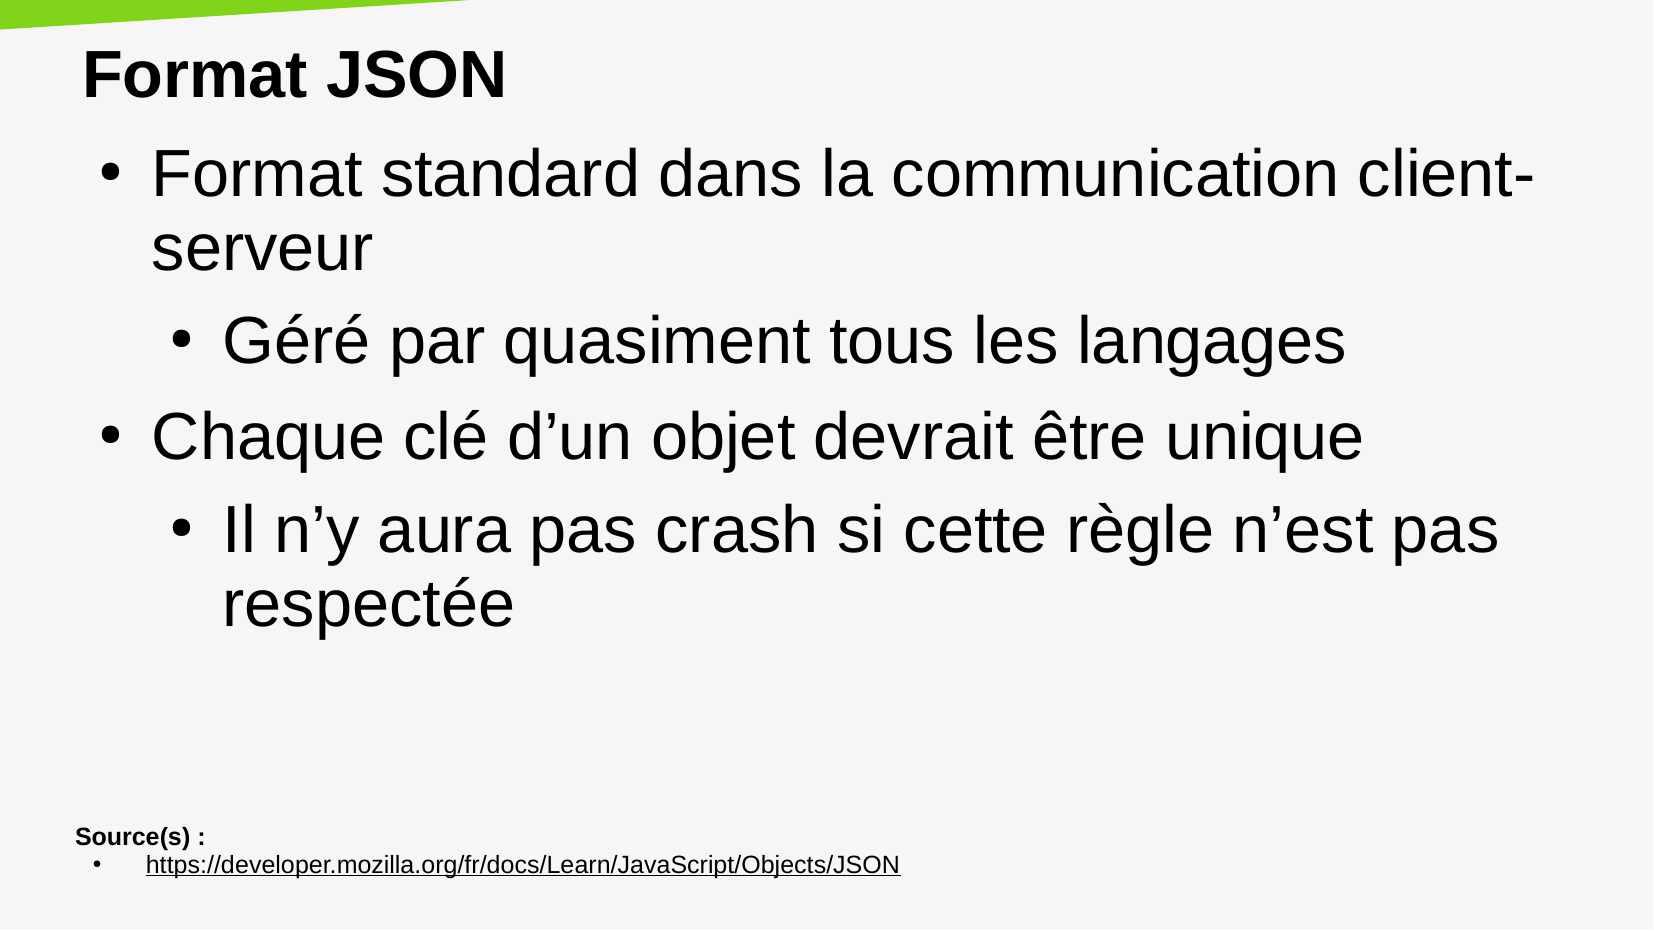

# Format JSON
Format standard dans la communication client-serveur
Géré par quasiment tous les langages
Chaque clé d’un objet devrait être unique
Il n’y aura pas crash si cette règle n’est pas respectée
Source(s) :
https://developer.mozilla.org/fr/docs/Learn/JavaScript/Objects/JSON